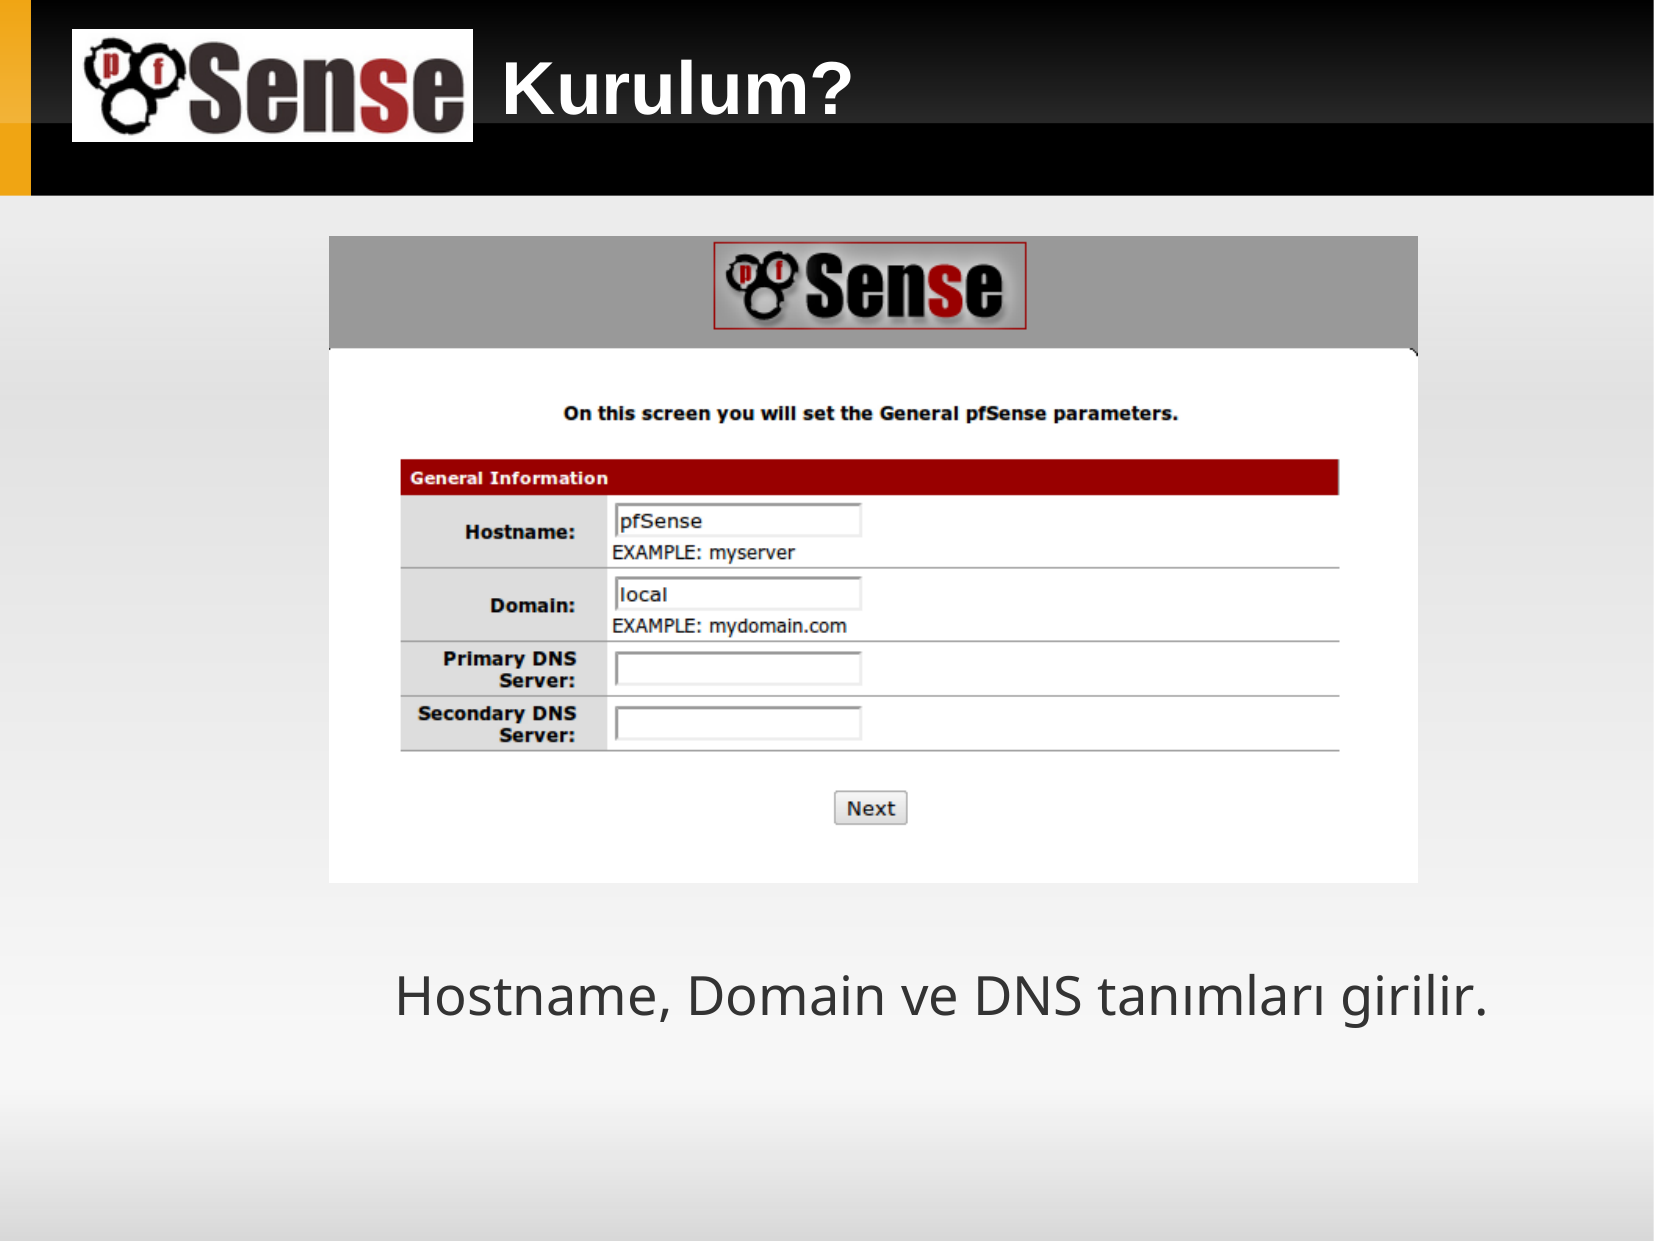

# Kurulum?
Hostname, Domain ve DNS tanımları girilir.